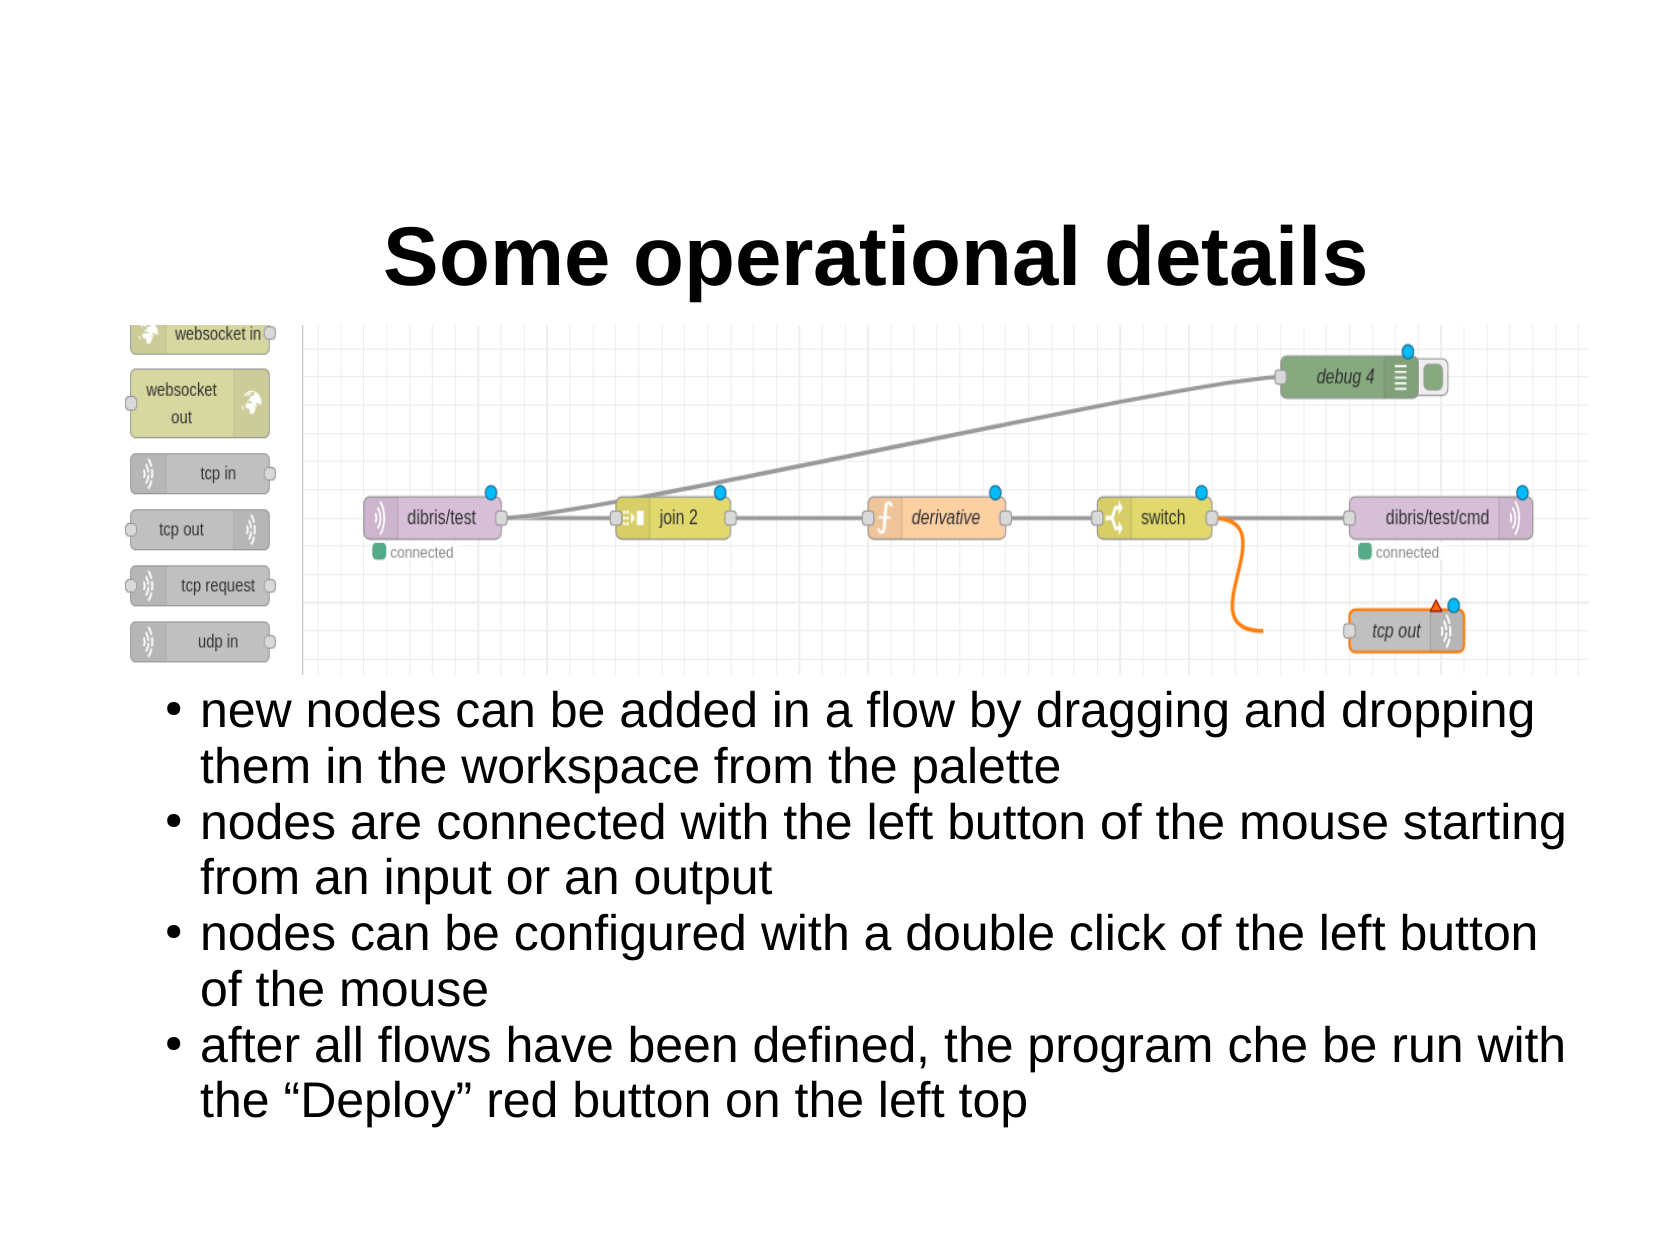

Some operational details
new nodes can be added in a flow by dragging and dropping them in the workspace from the palette
nodes are connected with the left button of the mouse starting from an input or an output
nodes can be configured with a double click of the left button of the mouse
after all flows have been defined, the program che be run with the “Deploy” red button on the left top